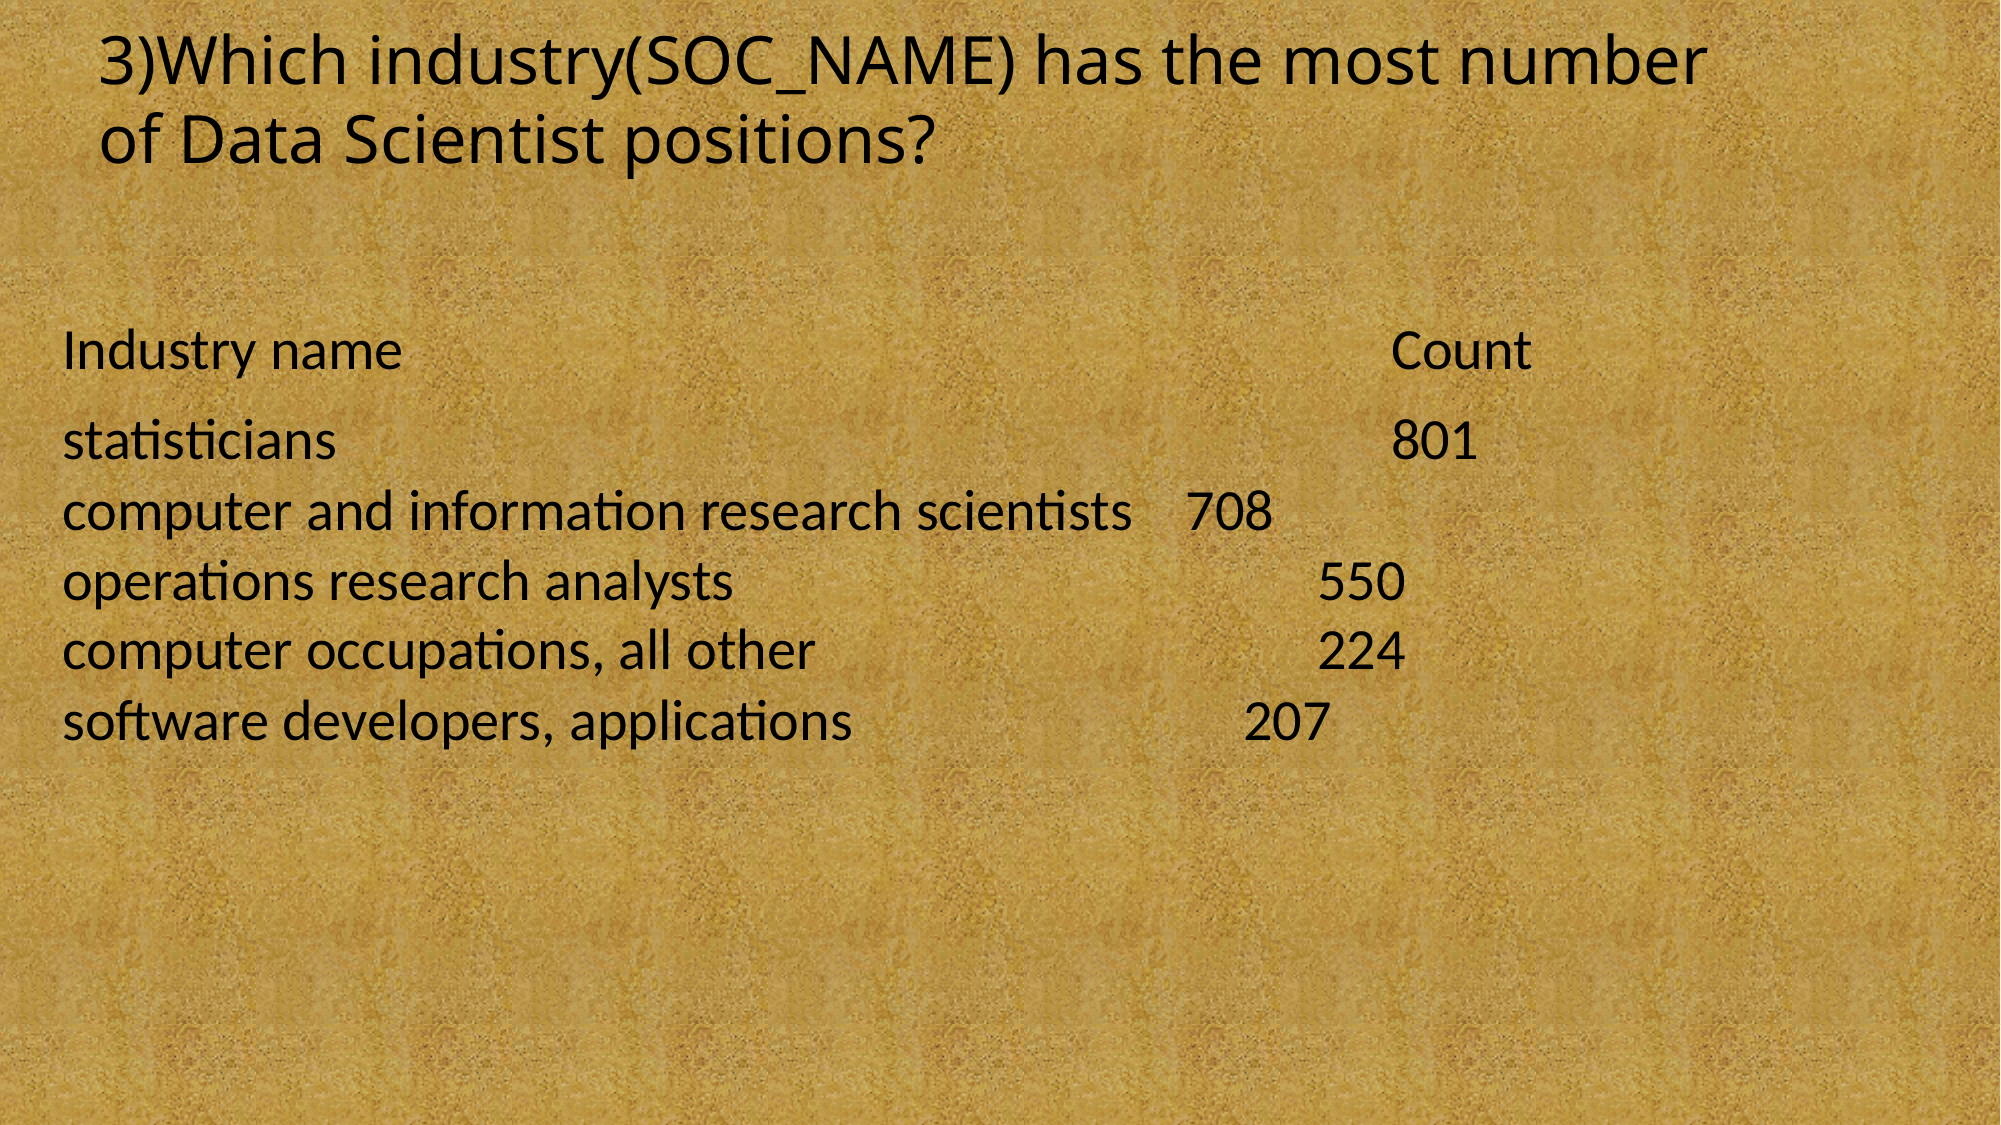

3)Which industry(SOC_NAME) has the most number of Data Scientist positions?
# Industry name 				 							Count
statisticians						 								801
computer and information research scientists 708
operations research analysts			 				550
computer occupations, all other		 				224
software developers, applications		 			207